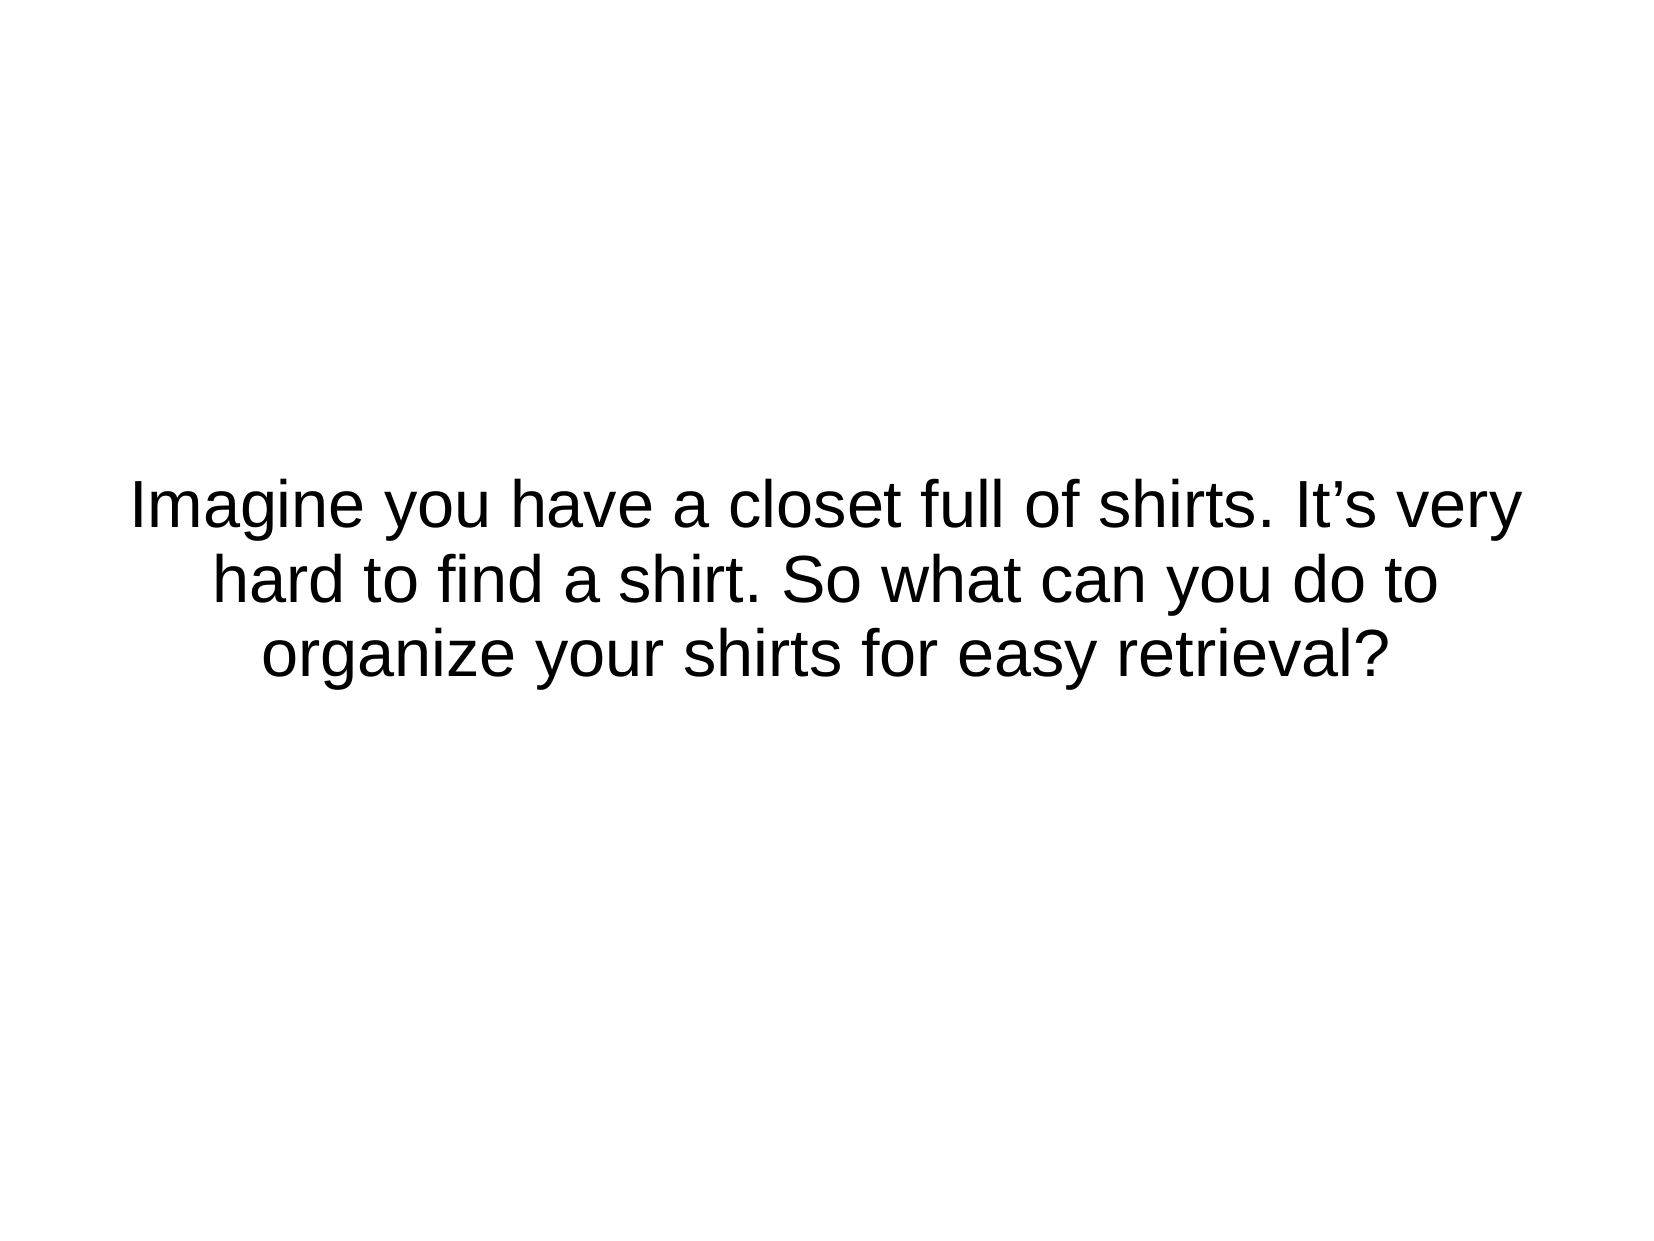

# Imagine you have a closet full of shirts. It’s very hard to find a shirt. So what can you do to organize your shirts for easy retrieval?